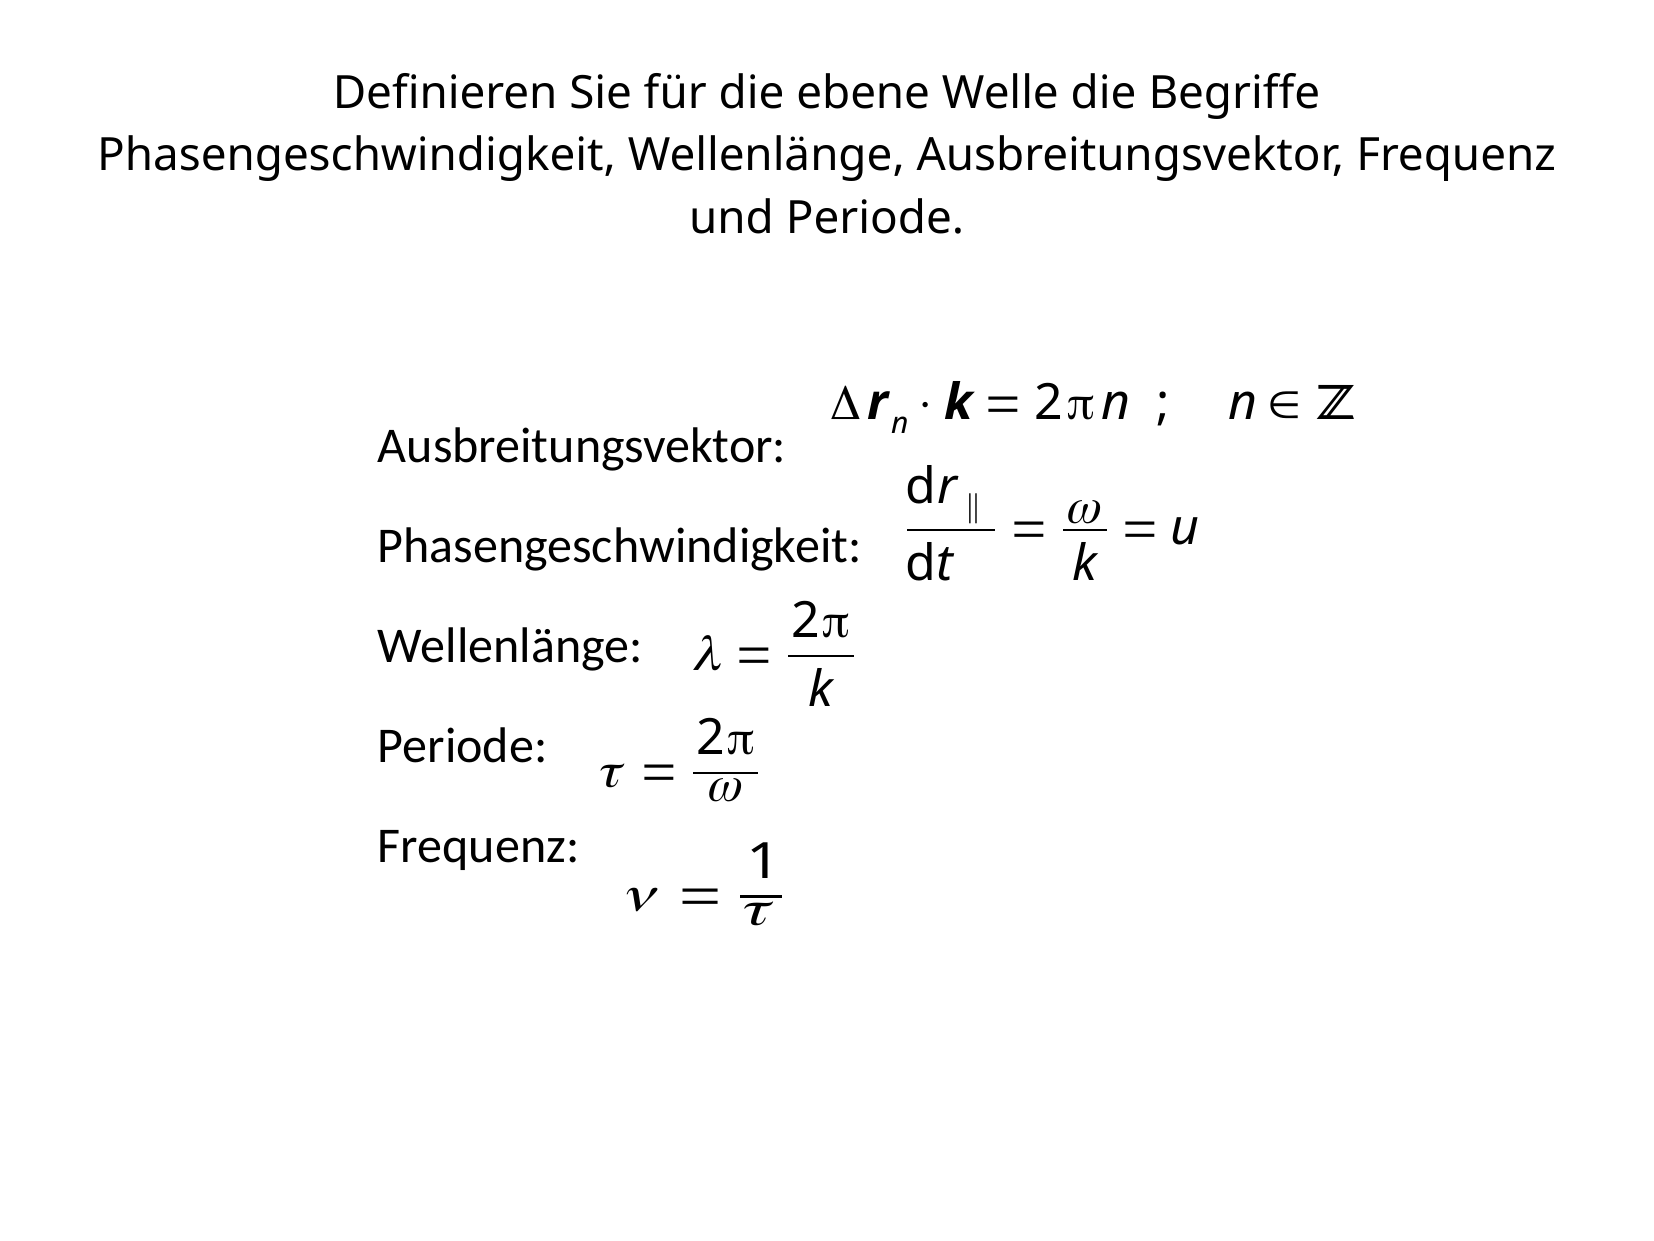

# Definieren Sie für die ebene Welle die Begriffe Phasengeschwindigkeit, Wellenlänge, Ausbreitungsvektor, Frequenz und Periode.
				Ausbreitungsvektor:
				Phasengeschwindigkeit:
				Wellenlänge:
				Periode:
				Frequenz: